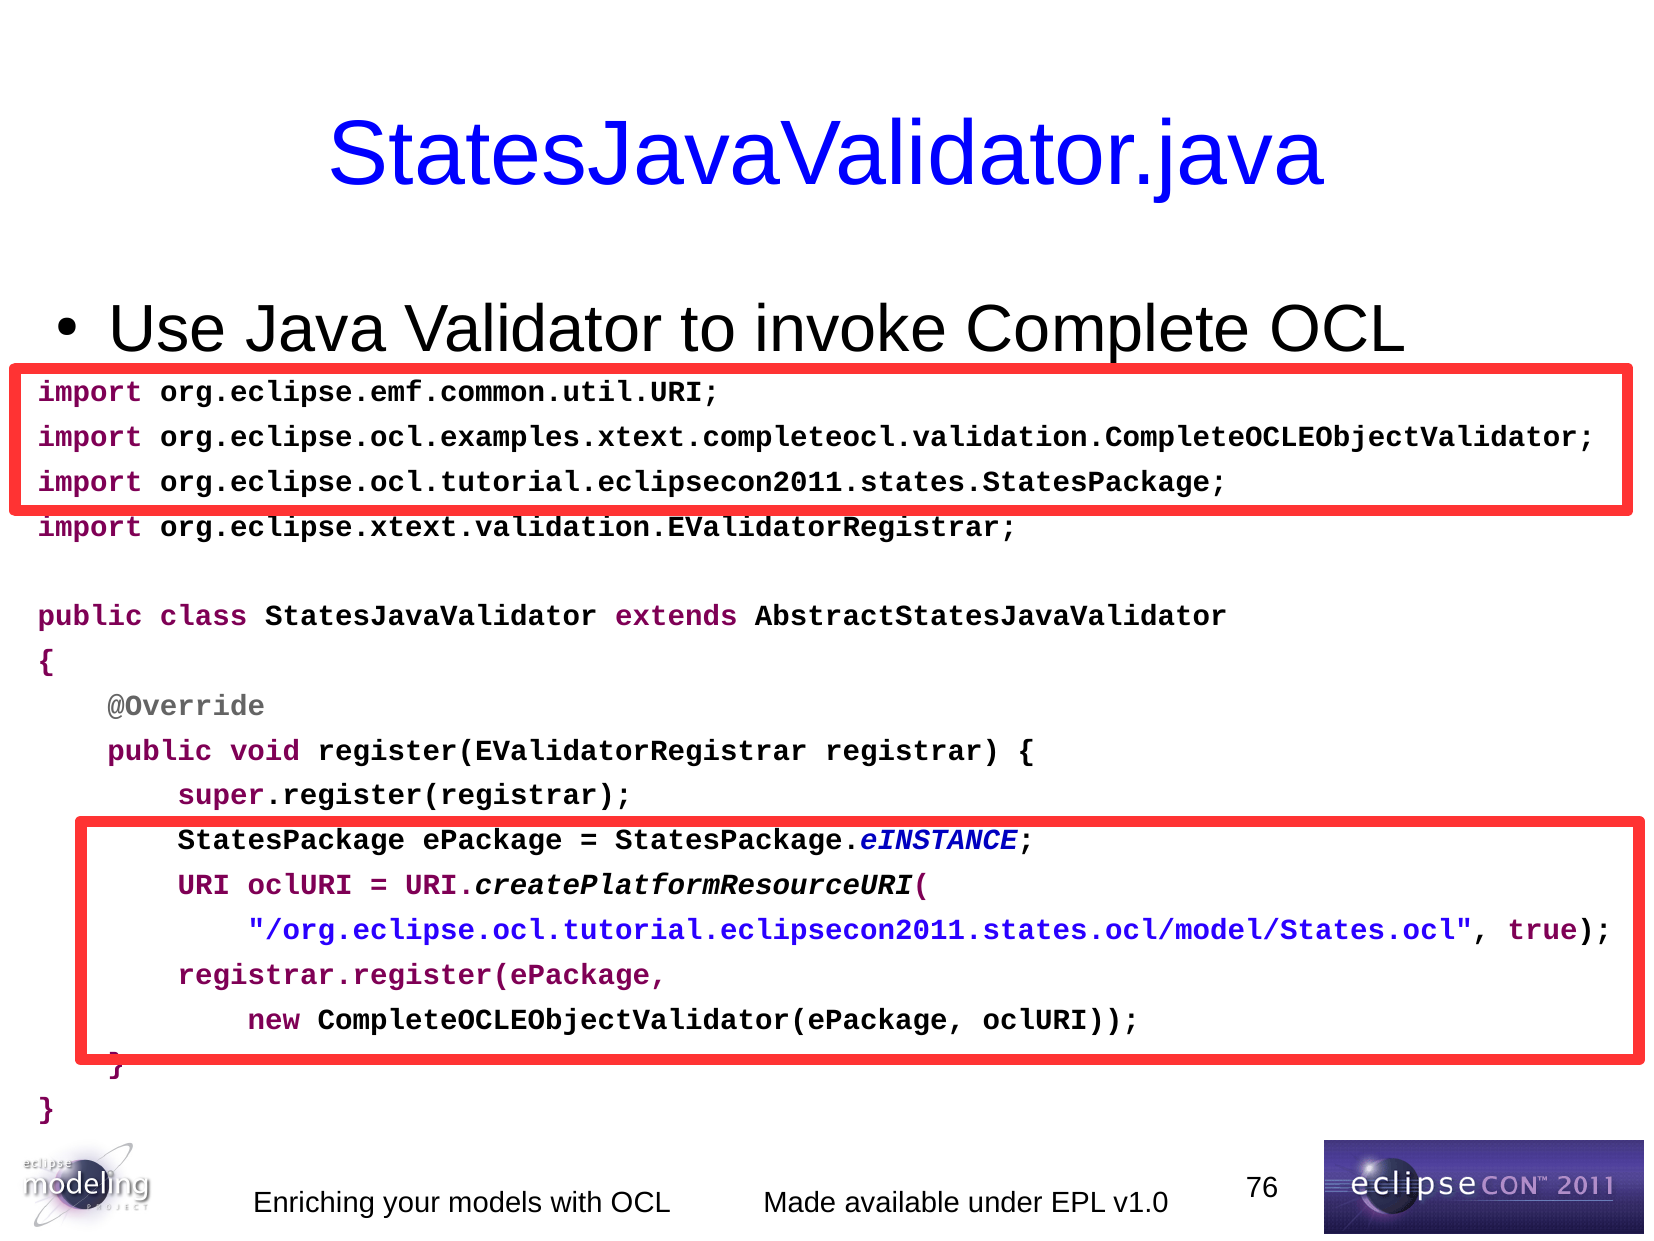

# StatesJavaValidator.java
Use Java Validator to invoke Complete OCL
import org.eclipse.emf.common.util.URI;
import org.eclipse.ocl.examples.xtext.completeocl.validation.CompleteOCLEObjectValidator;
import org.eclipse.ocl.tutorial.eclipsecon2011.states.StatesPackage;
import org.eclipse.xtext.validation.EValidatorRegistrar;
public class StatesJavaValidator extends AbstractStatesJavaValidator
{
 @Override
 public void register(EValidatorRegistrar registrar) {
 super.register(registrar);
 StatesPackage ePackage = StatesPackage.eINSTANCE;
 URI oclURI = URI.createPlatformResourceURI(
 "/org.eclipse.ocl.tutorial.eclipsecon2011.states.ocl/model/States.ocl", true);
 registrar.register(ePackage,
 new CompleteOCLEObjectValidator(ePackage, oclURI));
 }
}
76
Enriching your models with OCL